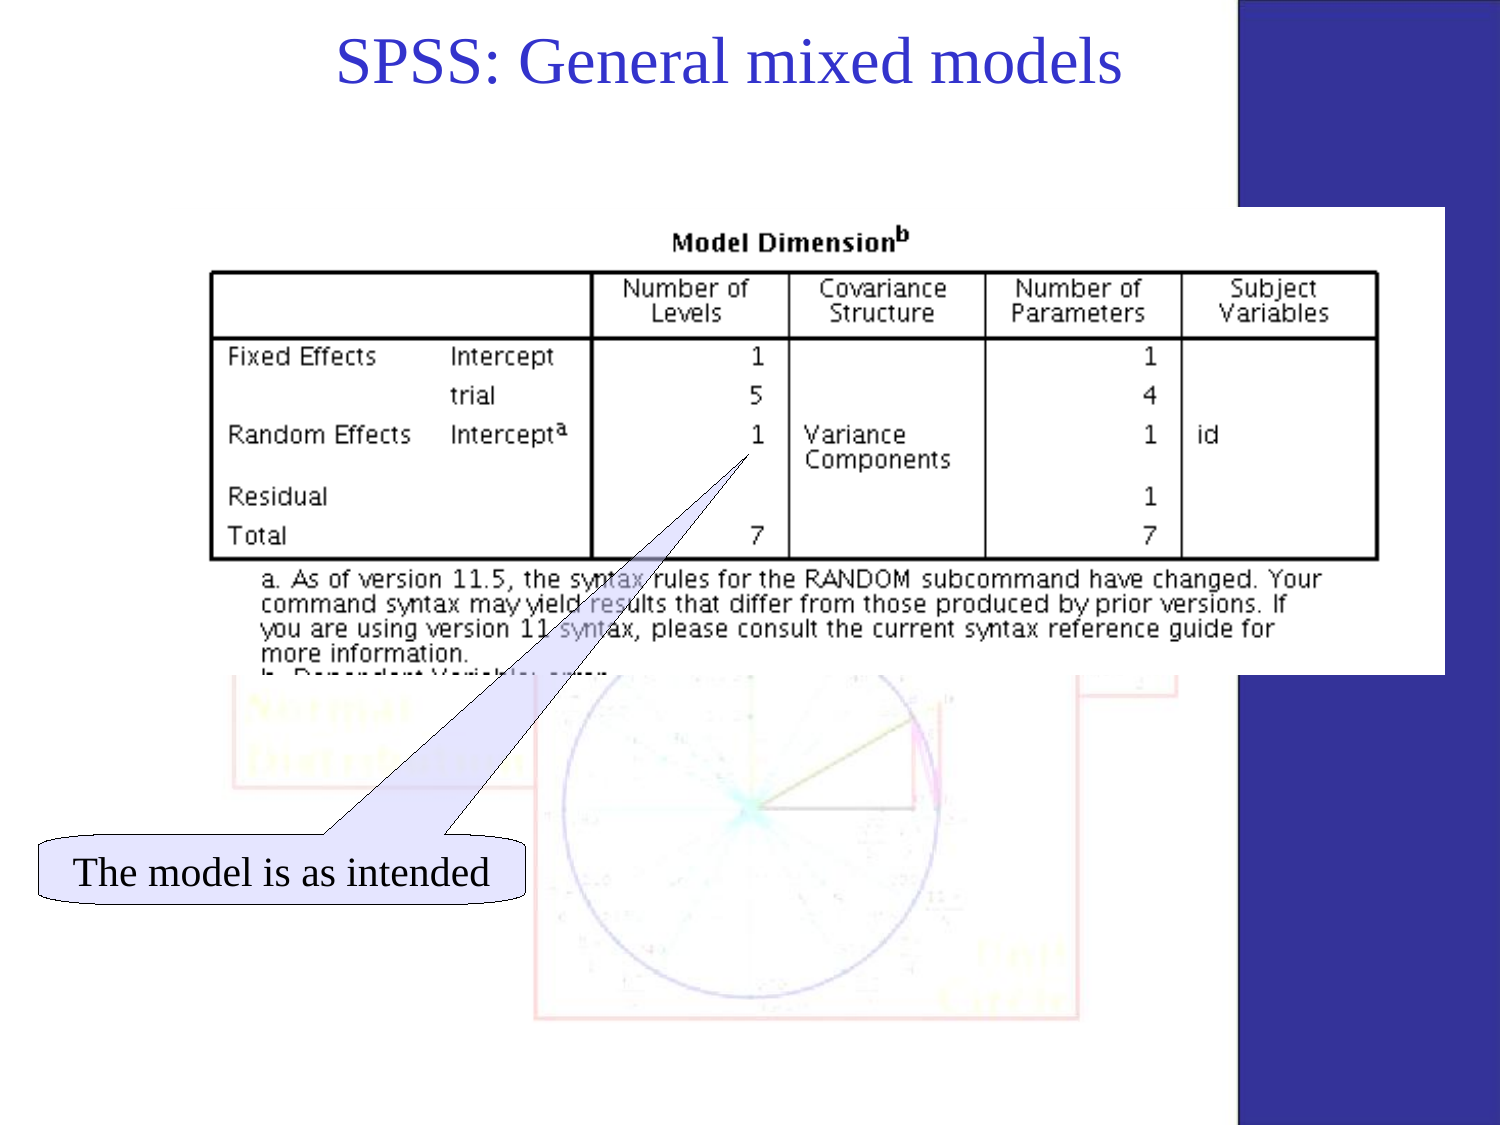

# SPSS: General mixed models
The model is as intended